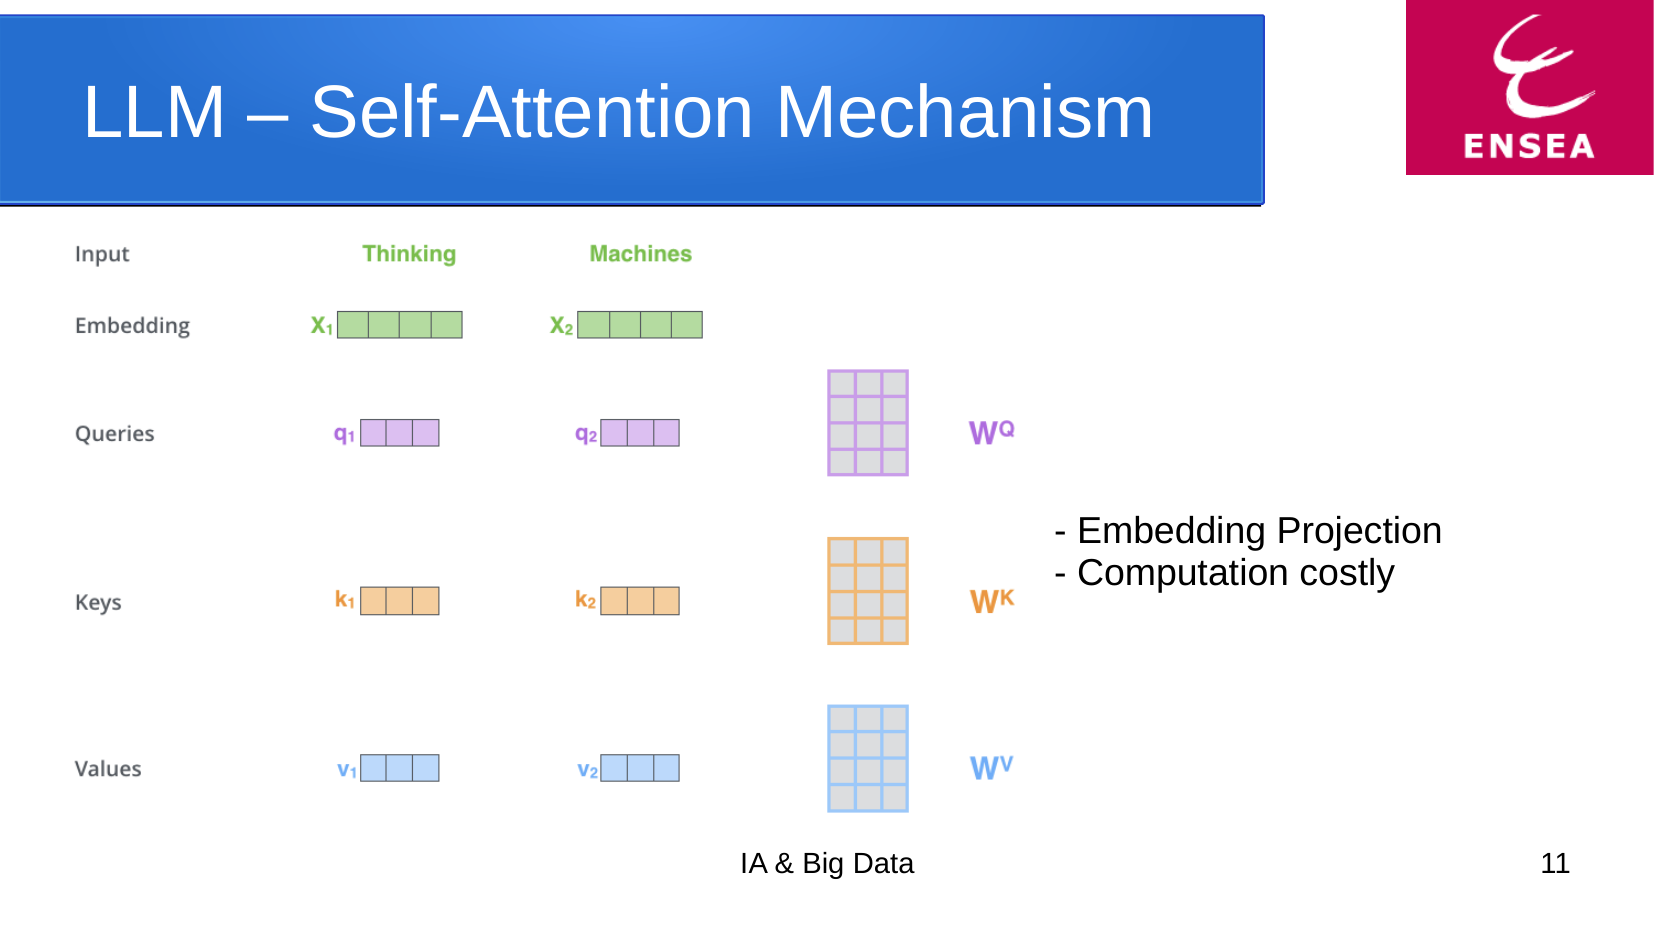

# LLM – Self-Attention Mechanism
- Embedding Projection
- Computation costly
IA & Big Data
11